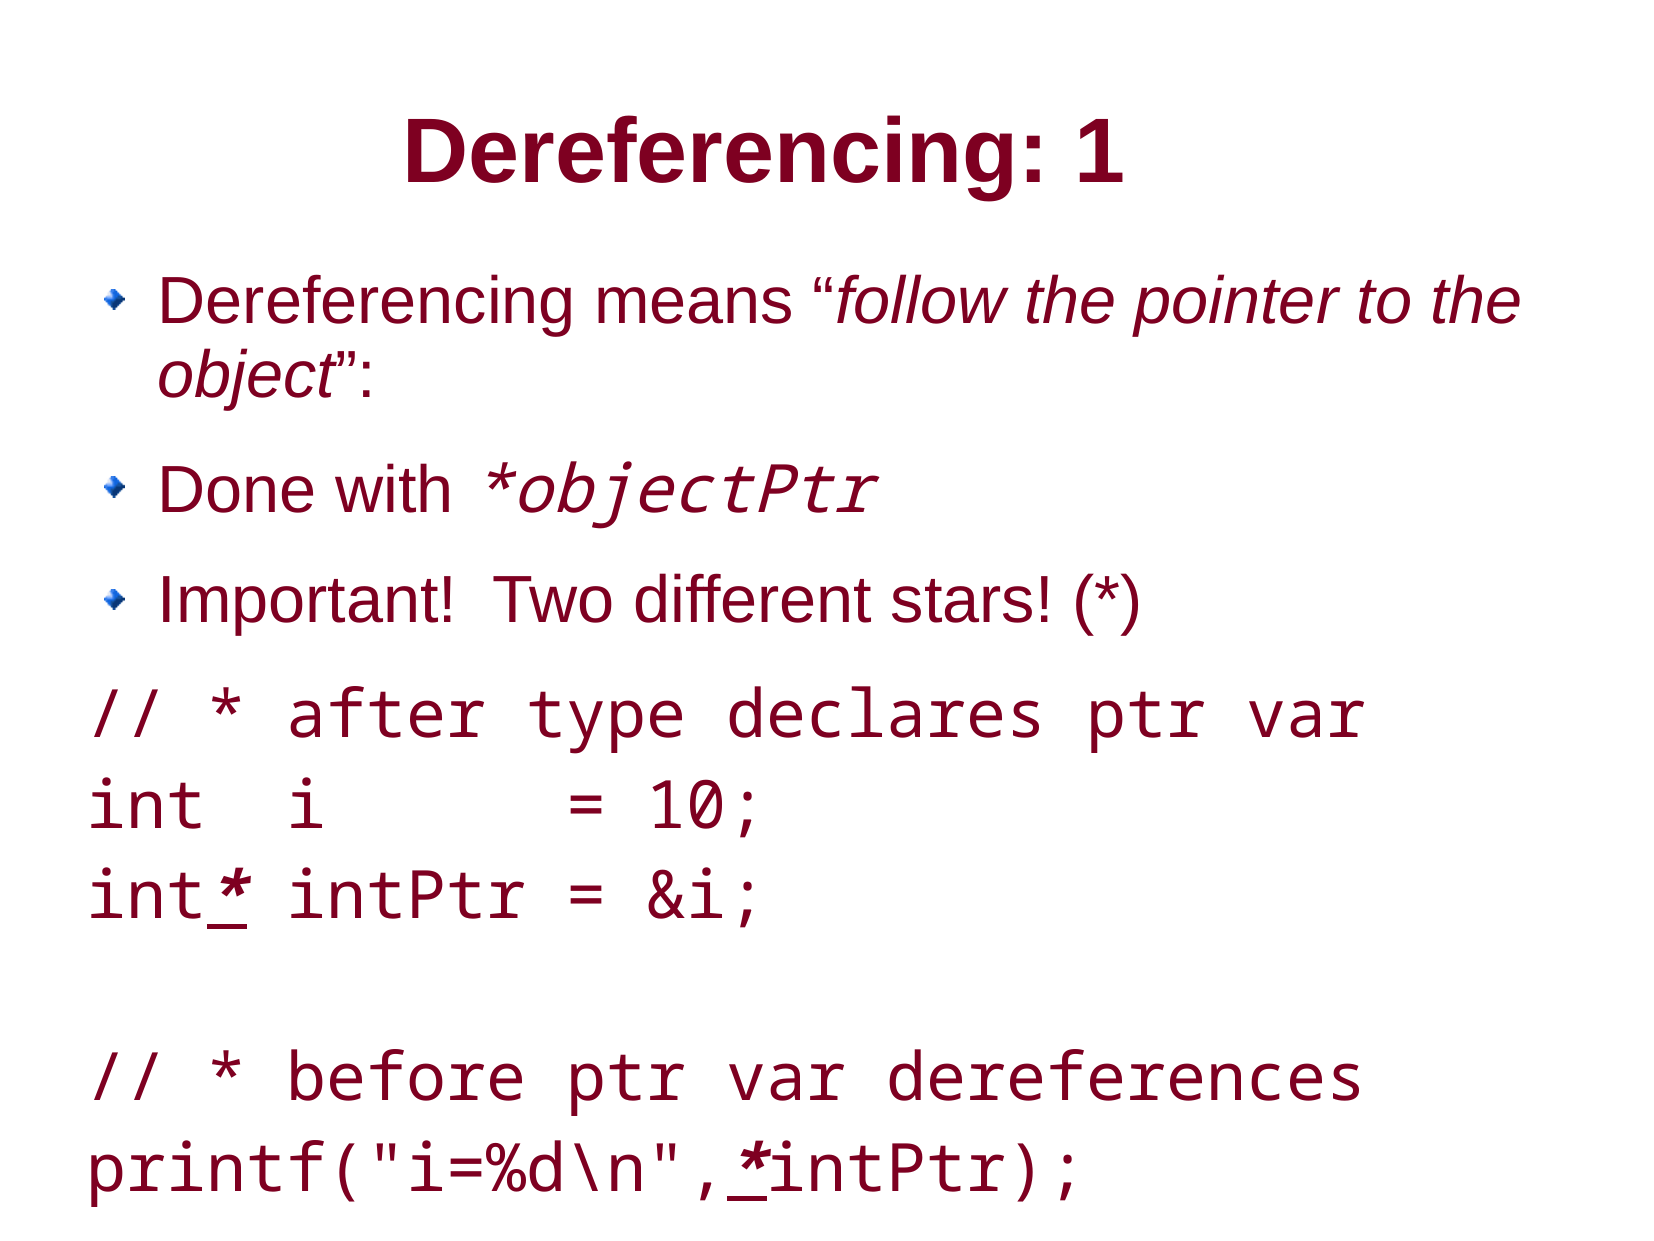

# Dereferencing: 1
Dereferencing means “follow the pointer to the object”:
Done with *objectPtr
Important! Two different stars! (*)
// * after type declares ptr var
int i = 10;
int* intPtr = &i;
// * before ptr var dereferences
printf("i=%d\n",*intPtr);